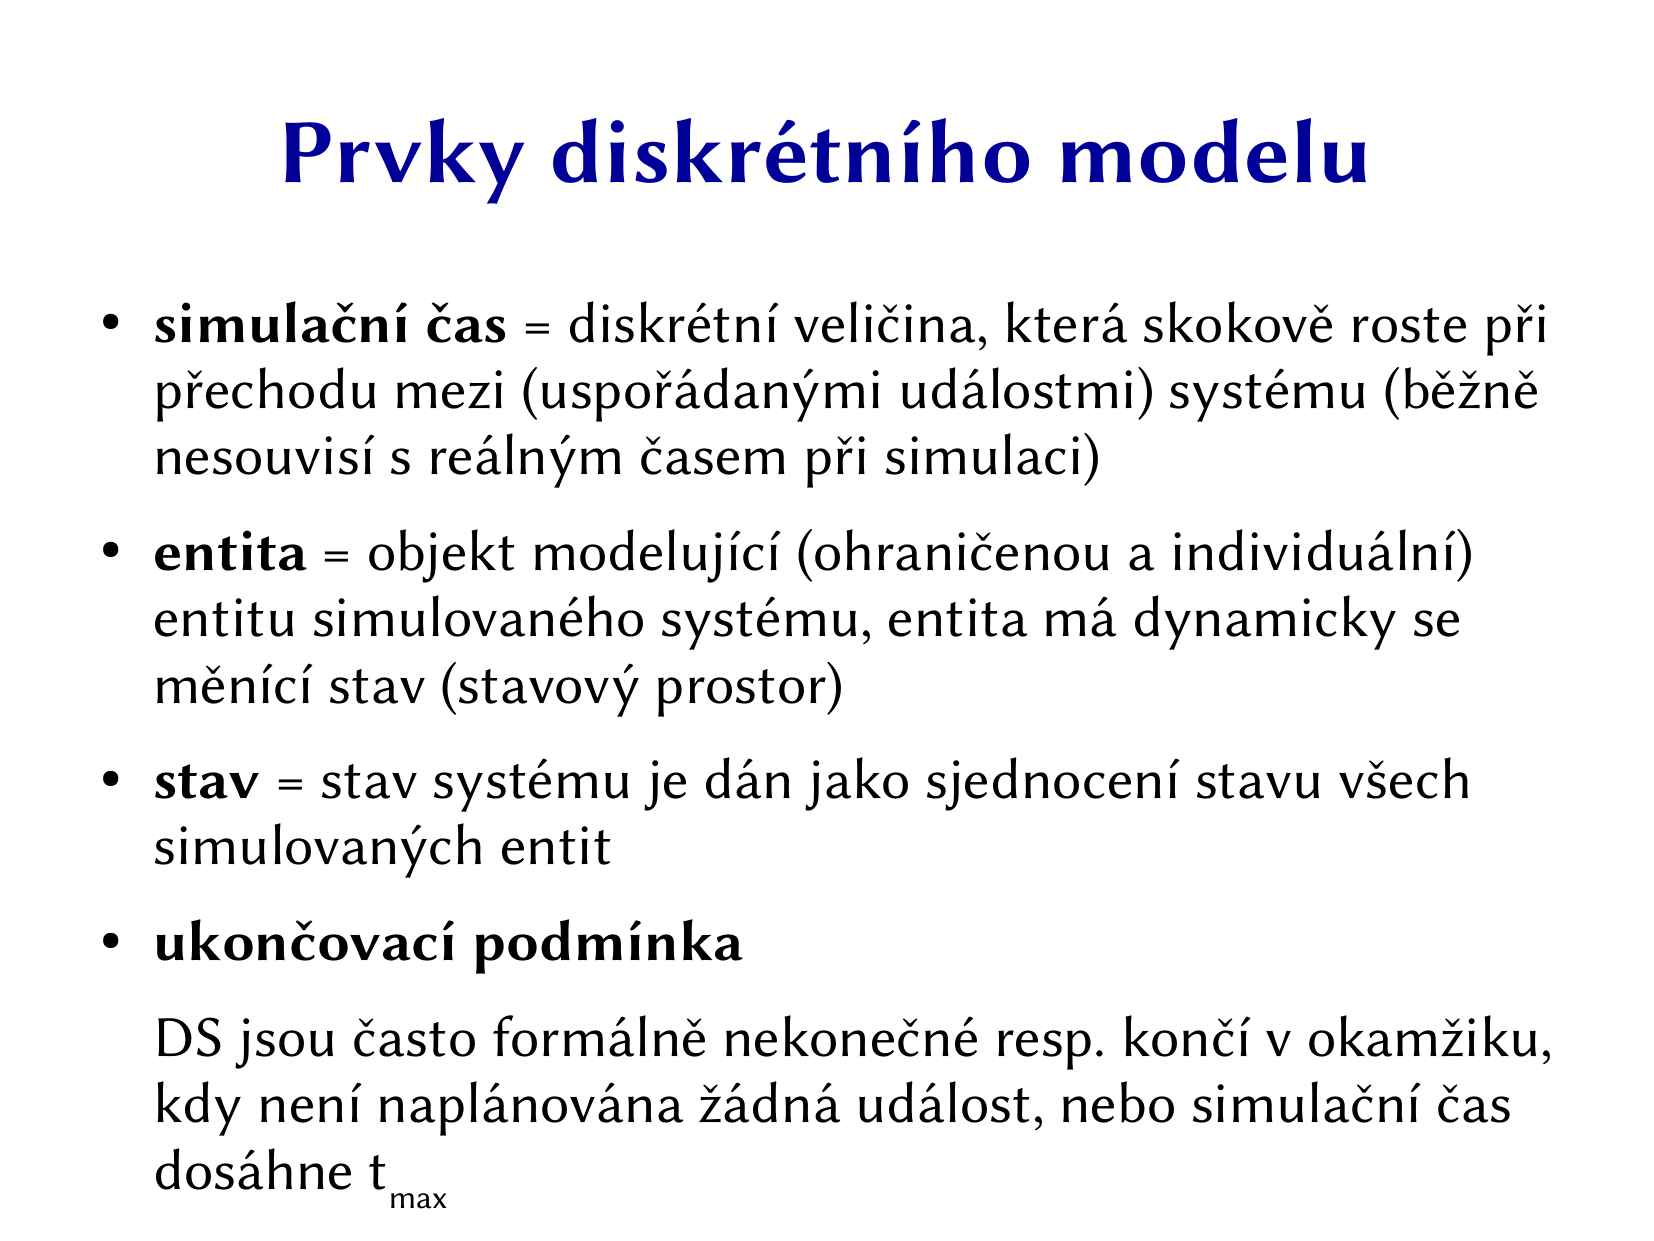

# Prvky diskrétního modelu
simulační čas = diskrétní veličina, která skokově roste při přechodu mezi (uspořádanými událostmi) systému (běžně nesouvisí s reálným časem při simulaci)
entita = objekt modelující (ohraničenou a individuální) entitu simulovaného systému, entita má dynamicky se měnící stav (stavový prostor)
stav = stav systému je dán jako sjednocení stavu všech simulovaných entit
ukončovací podmínka
DS jsou často formálně nekonečné resp. končí v okamžiku, kdy není naplánována žádná událost, nebo simulační čas dosáhne tmax